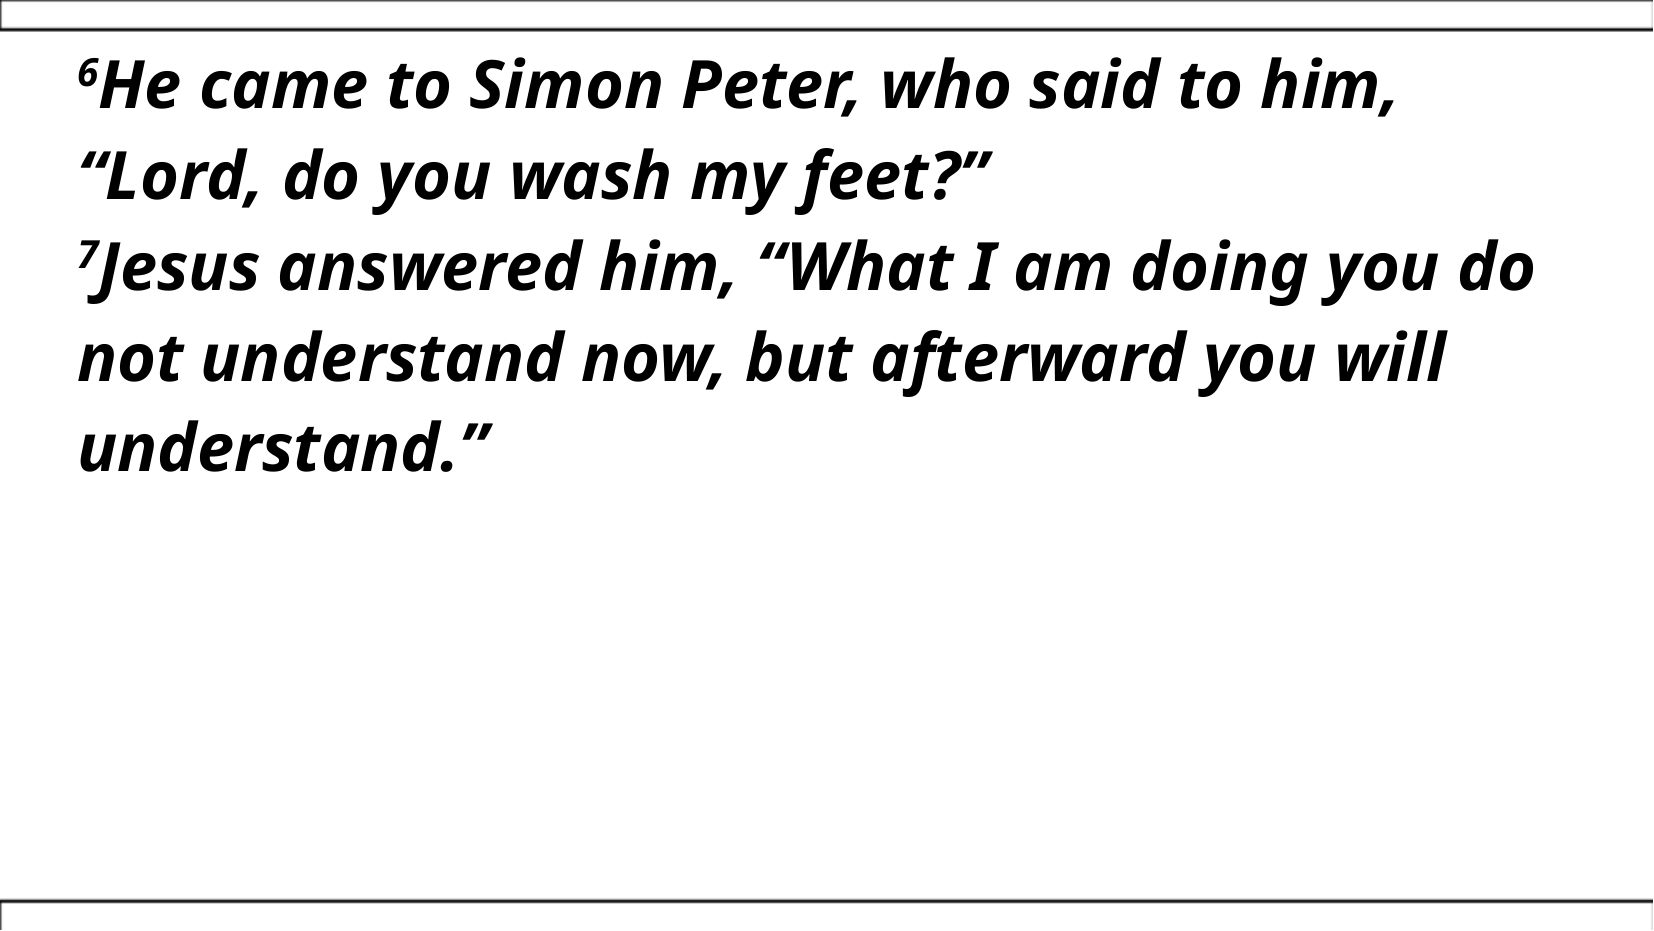

6He came to Simon Peter, who said to him, “Lord, do you wash my feet?”
7Jesus answered him, “What I am doing you do not understand now, but afterward you will understand.”